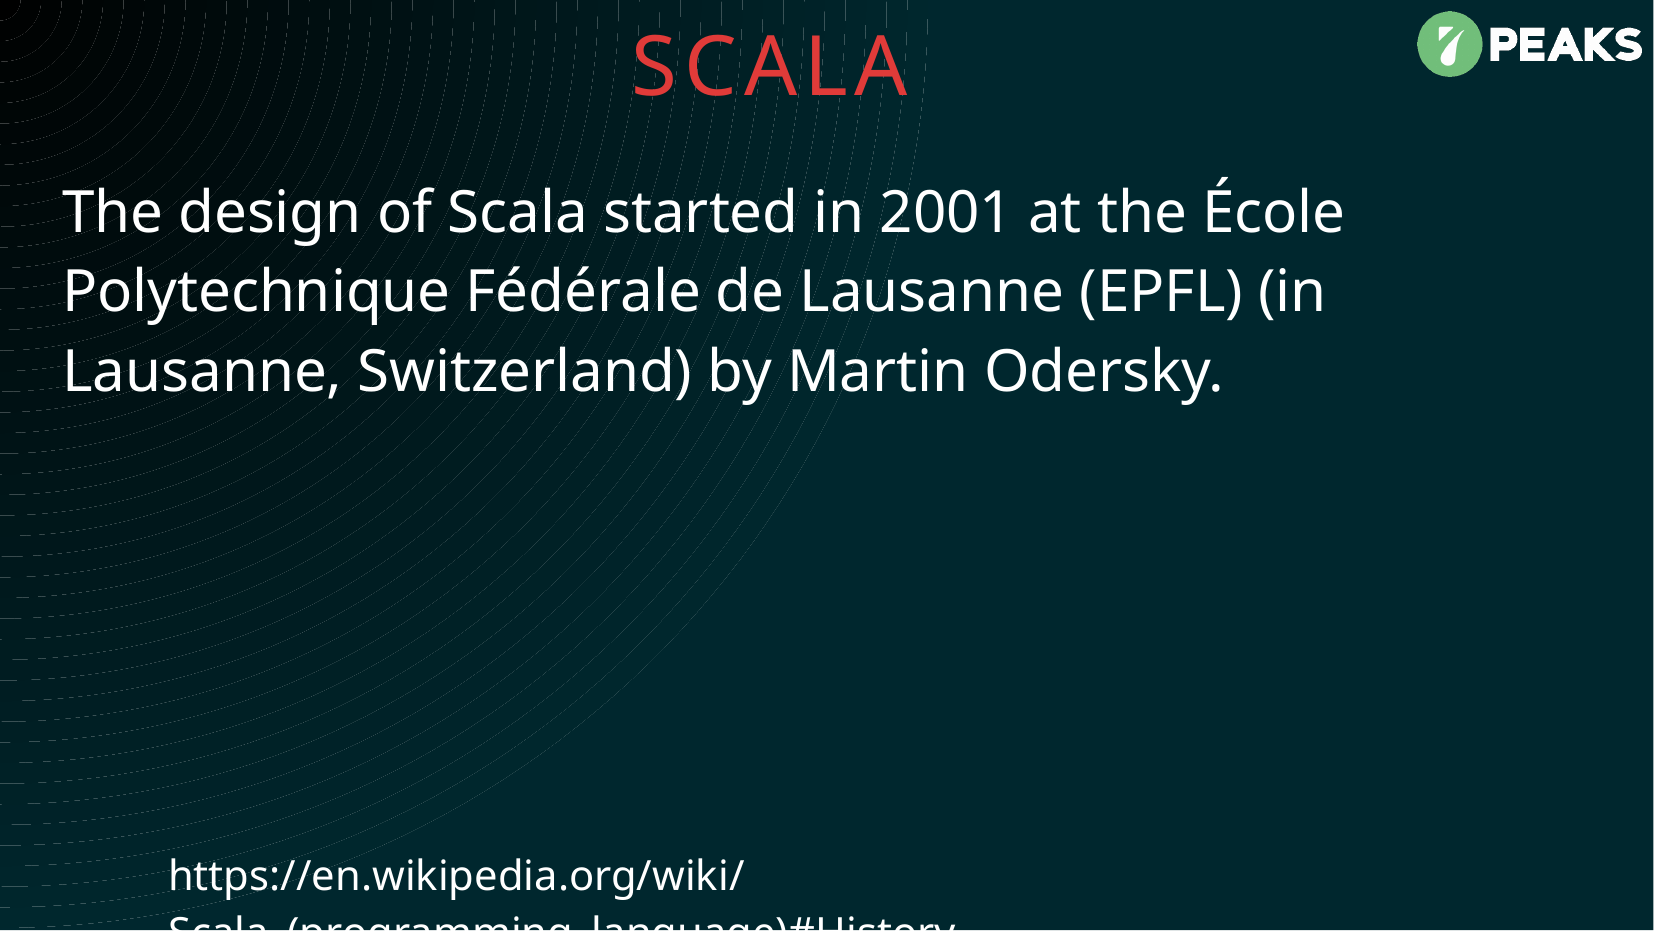

SCALA
The design of Scala started in 2001 at the École Polytechnique Fédérale de Lausanne (EPFL) (in Lausanne, Switzerland) by Martin Odersky.
https://en.wikipedia.org/wiki/Scala_(programming_language)#History